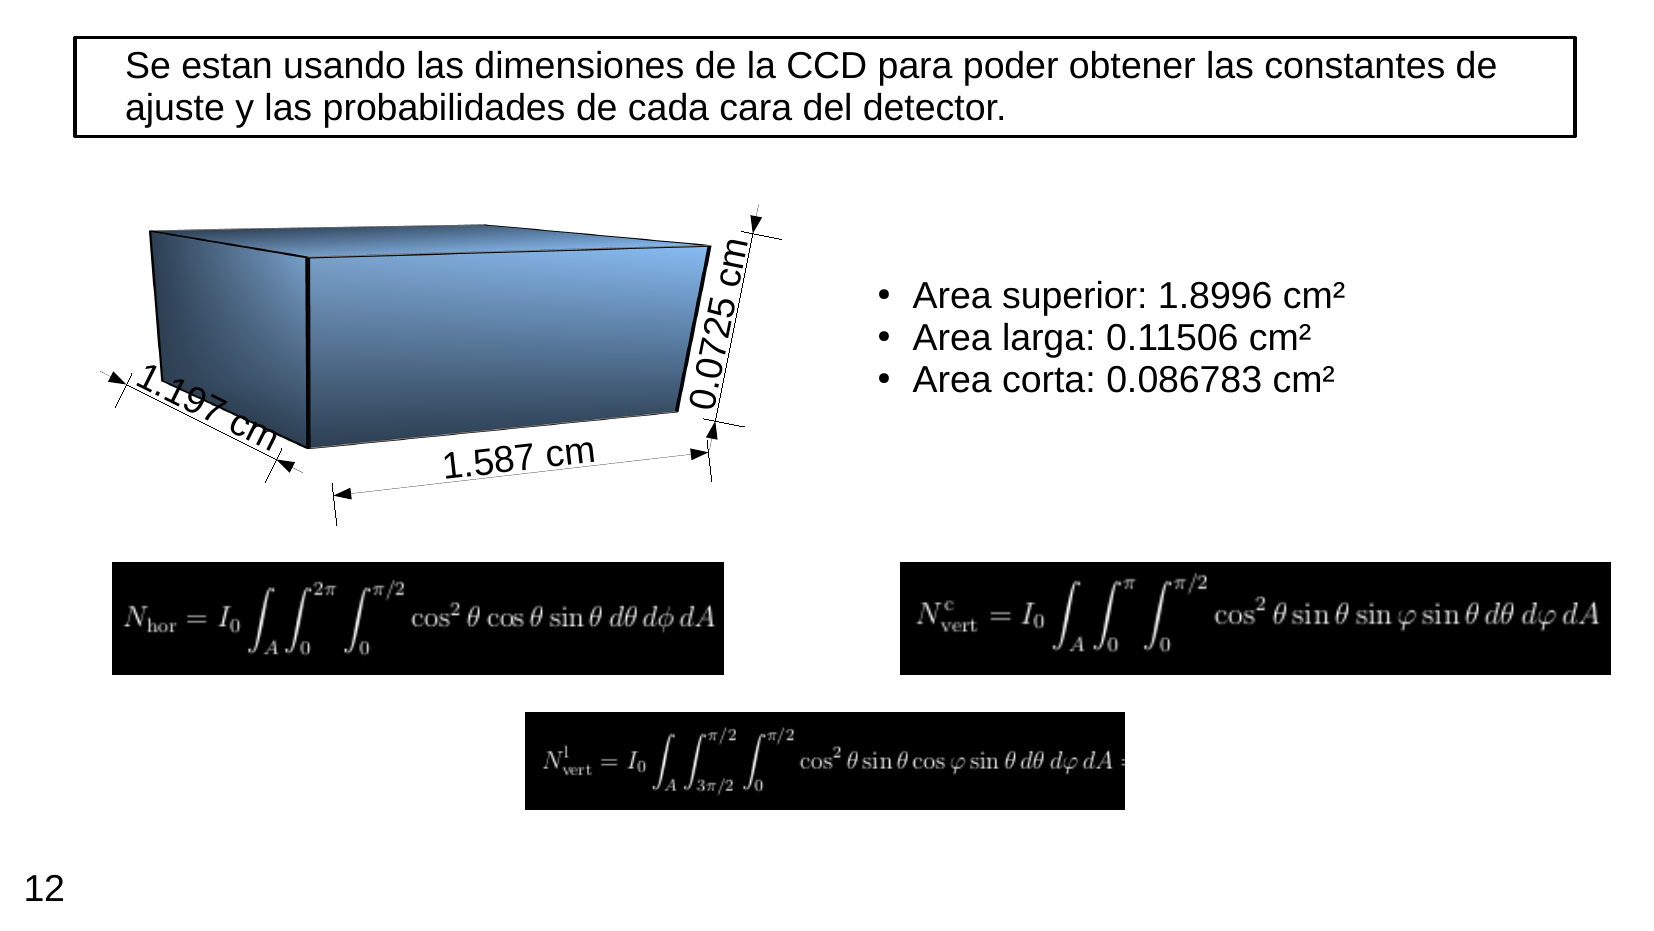

Se estan usando las dimensiones de la CCD para poder obtener las constantes de ajuste y las probabilidades de cada cara del detector.
Area superior: 1.8996 cm²
Area larga: 0.11506 cm²
Area corta: 0.086783 cm²